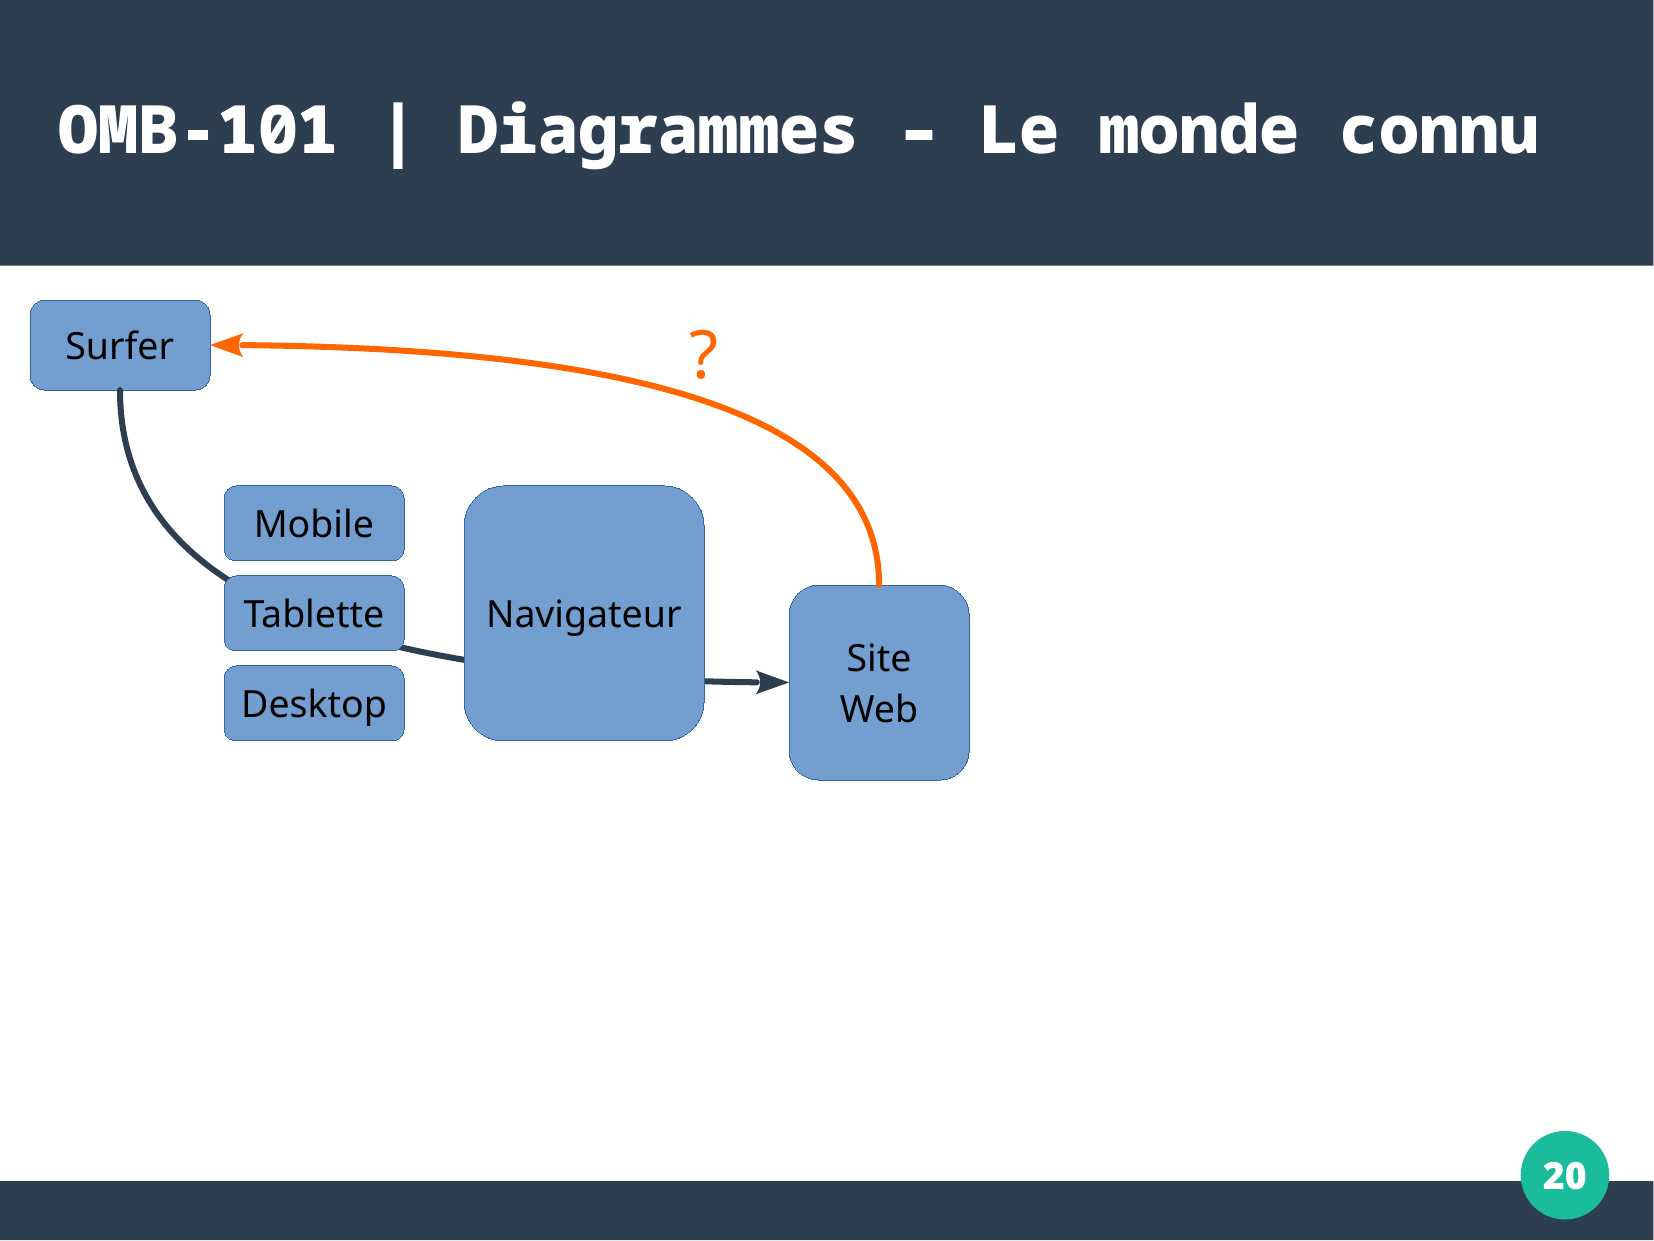

# OMB-101 | Diagrammes – Le monde connu
Surfer
?
Mobile
Navigateur
Tablette
Site
Web
Desktop
20